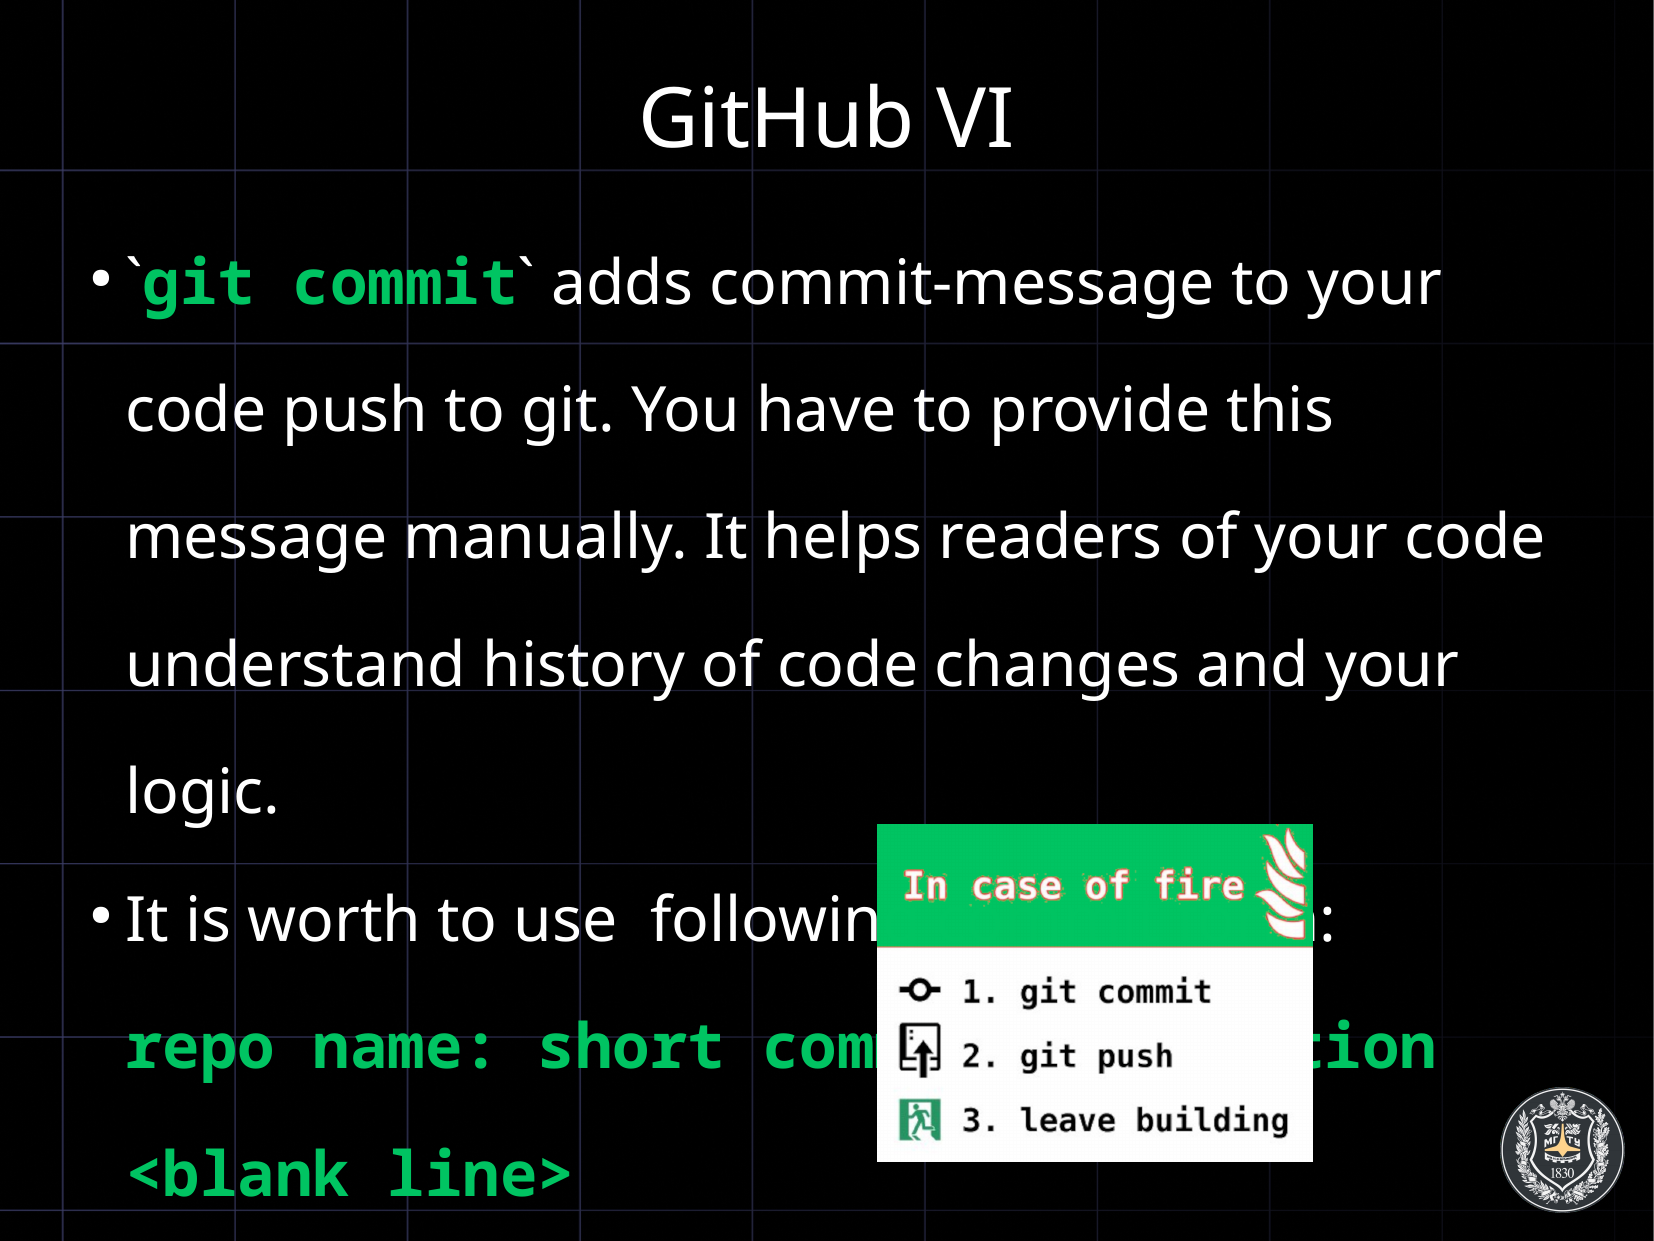

# GitHub VI
`git commit` adds commit-message to your code push to git. You have to provide this message manually. It helps readers of your code understand history of code changes and your logic.
It is worth to use following commit form:
repo name: short commit description
<blank line>
* milestone 1
* ...
* milestone N